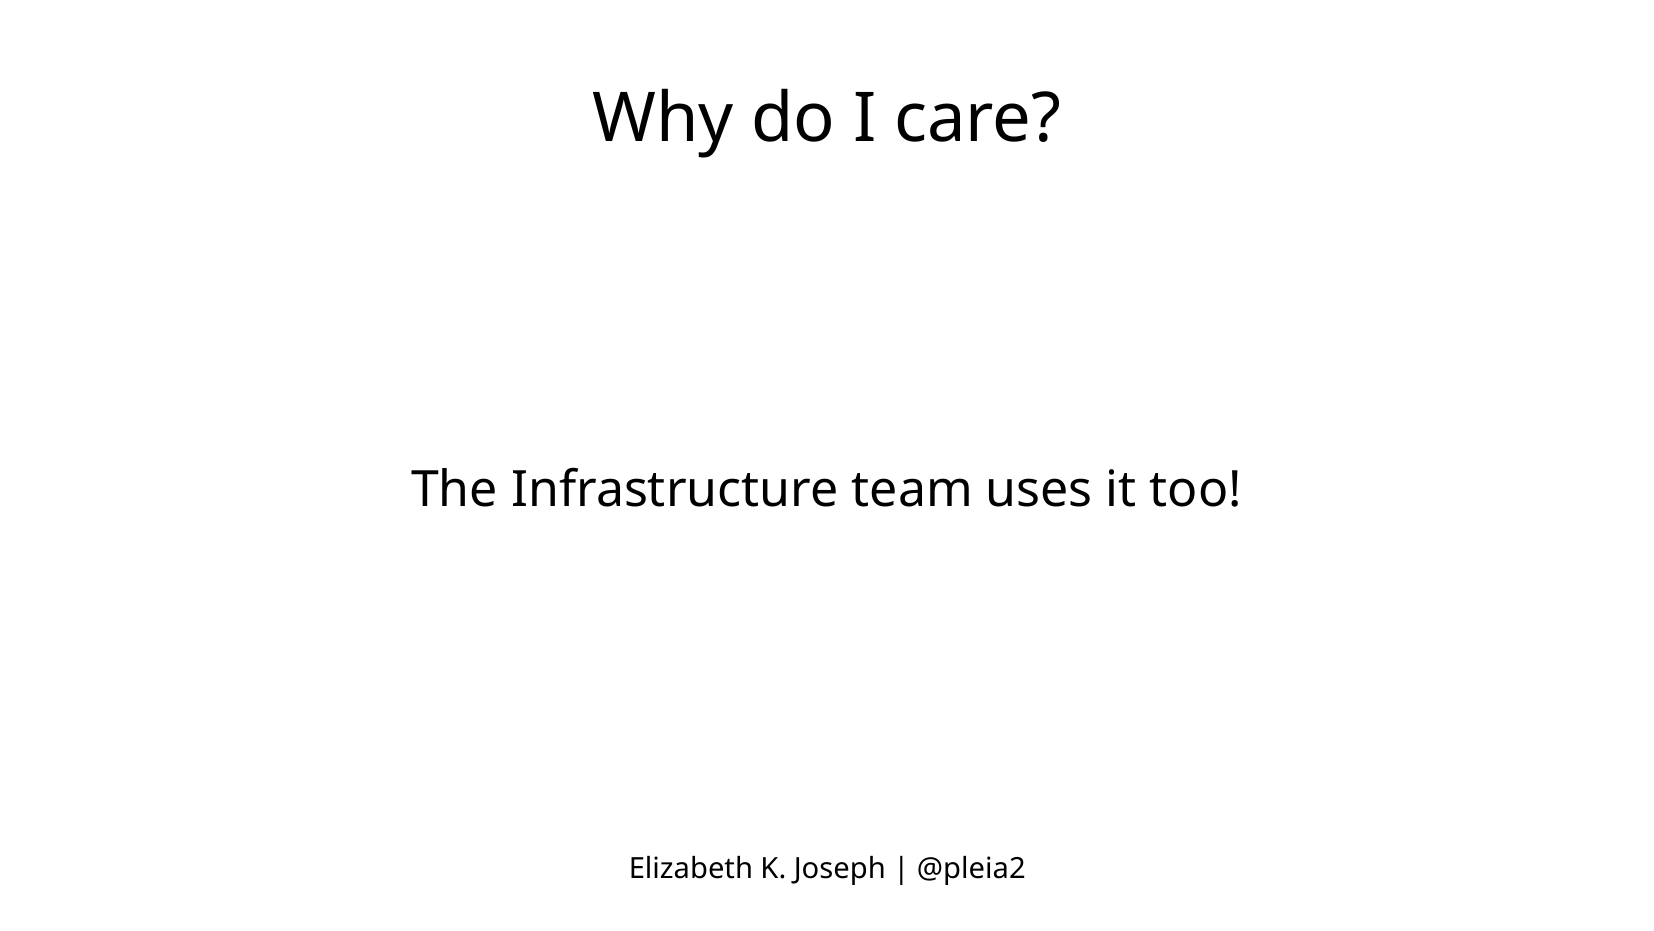

# Why do I care?
The Infrastructure team uses it too!
Elizabeth K. Joseph | @pleia2